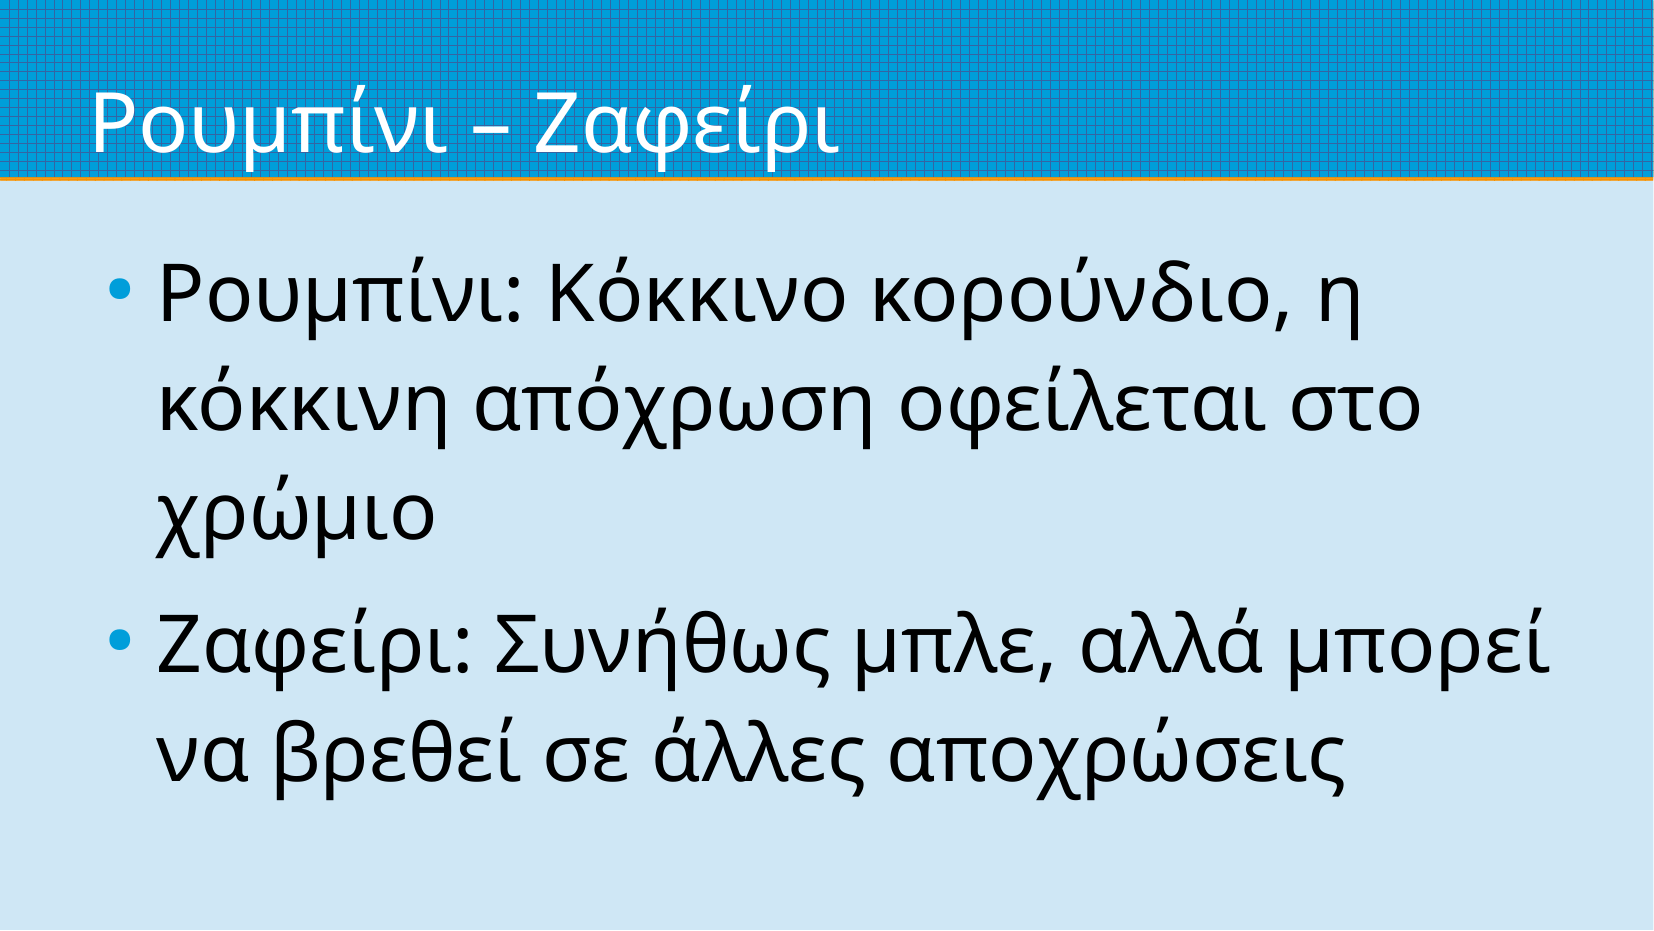

# Ρουμπίνι – Ζαφείρι
Ρουμπίνι: Κόκκινο κορούνδιο, η κόκκινη απόχρωση οφείλεται στο χρώμιο
Ζαφείρι: Συνήθως μπλε, αλλά μπορεί να βρεθεί σε άλλες αποχρώσεις